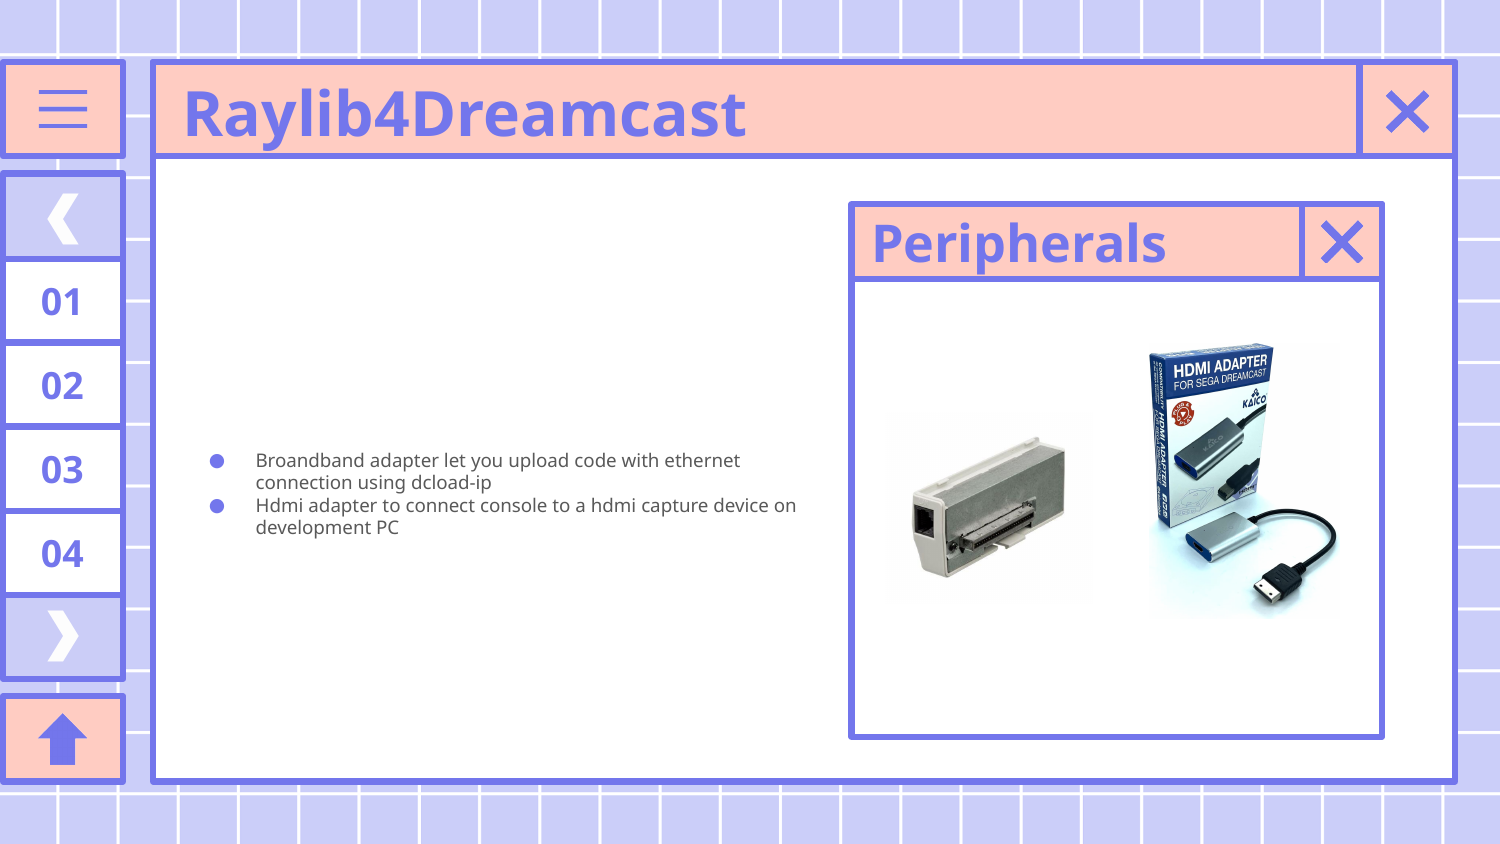

# Raylib4Dreamcast
Peripherals
Broandband adapter let you upload code with ethernet connection using dcload-ip
Hdmi adapter to connect console to a hdmi capture device on development PC
01
02
03
04